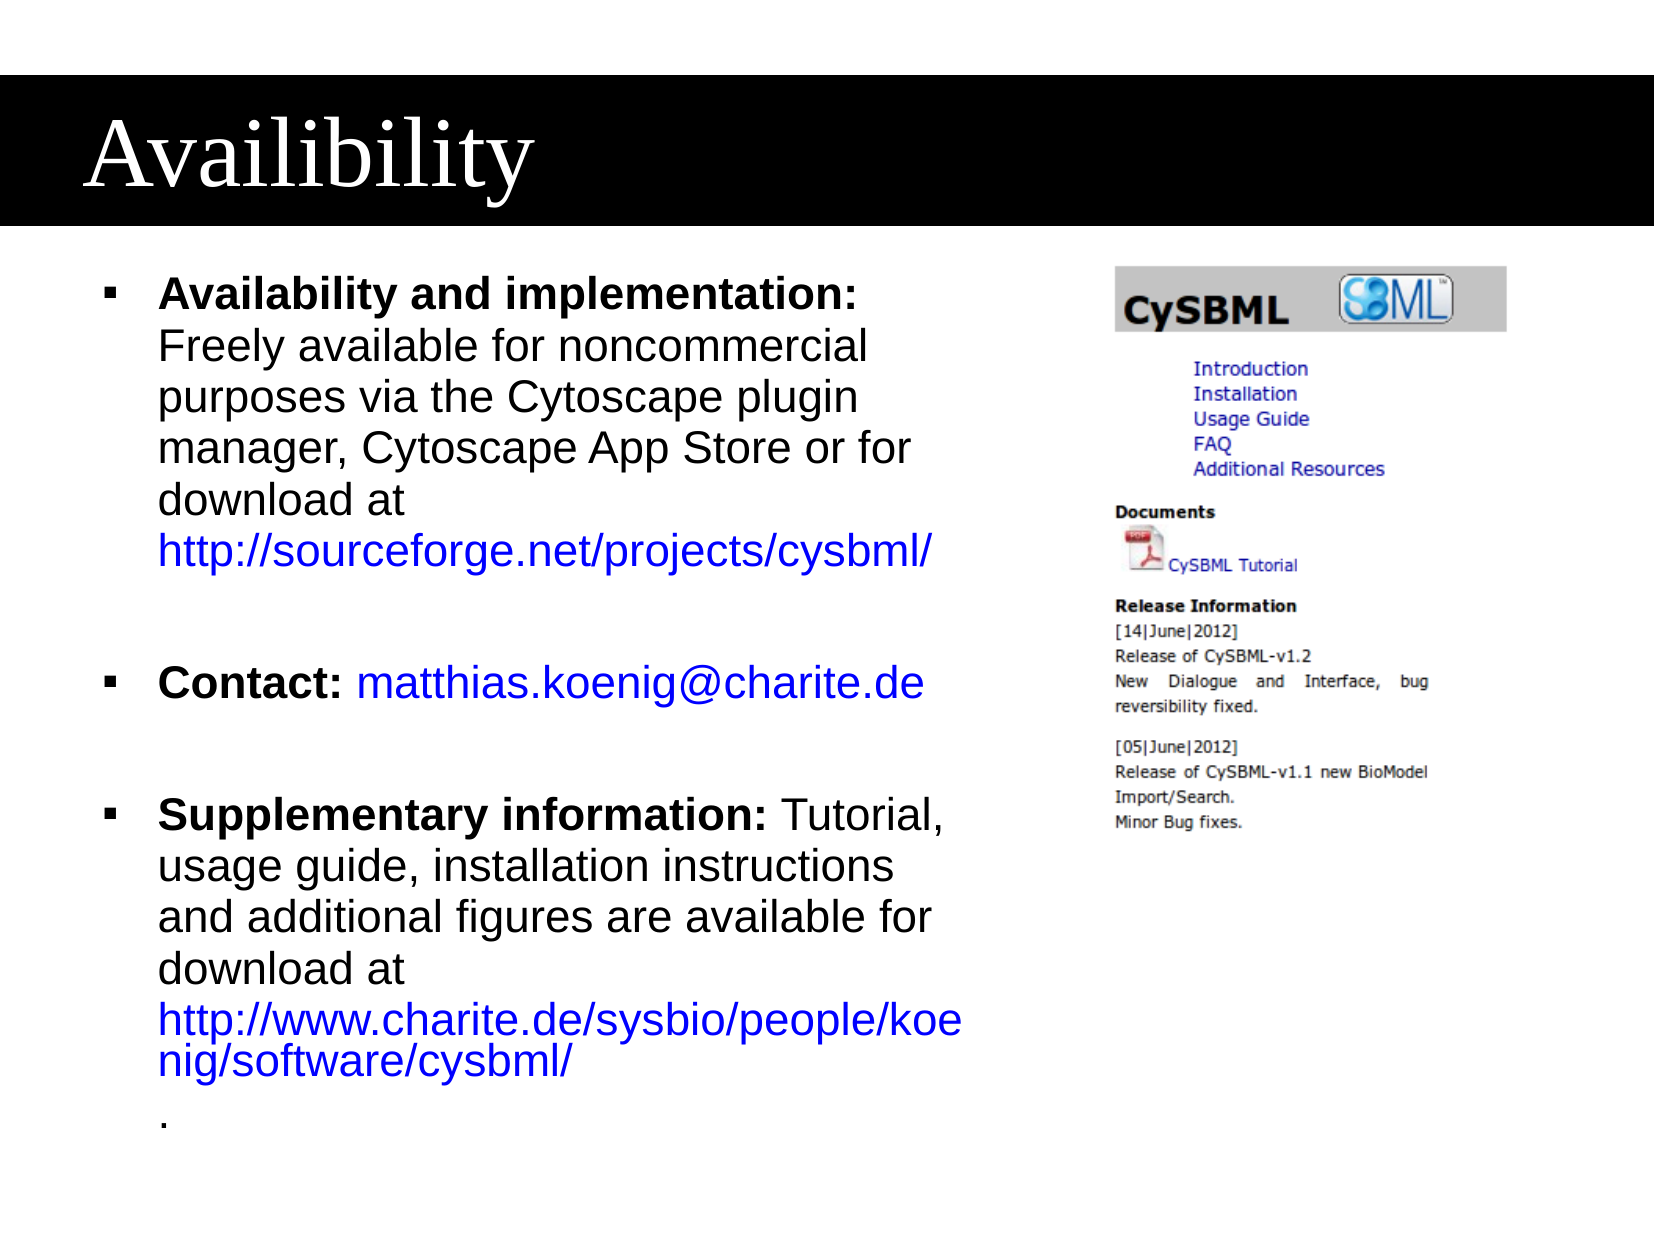

# Availibility
Availability and implementation: Freely available for noncommercial purposes via the Cytoscape plugin manager, Cytoscape App Store or for download at http://sourceforge.net/projects/cysbml/
Contact: matthias.koenig@charite.de
Supplementary information: Tutorial, usage guide, installation instructions and additional figures are available for download at http://www.charite.de/sysbio/people/koenig/software/cysbml/.